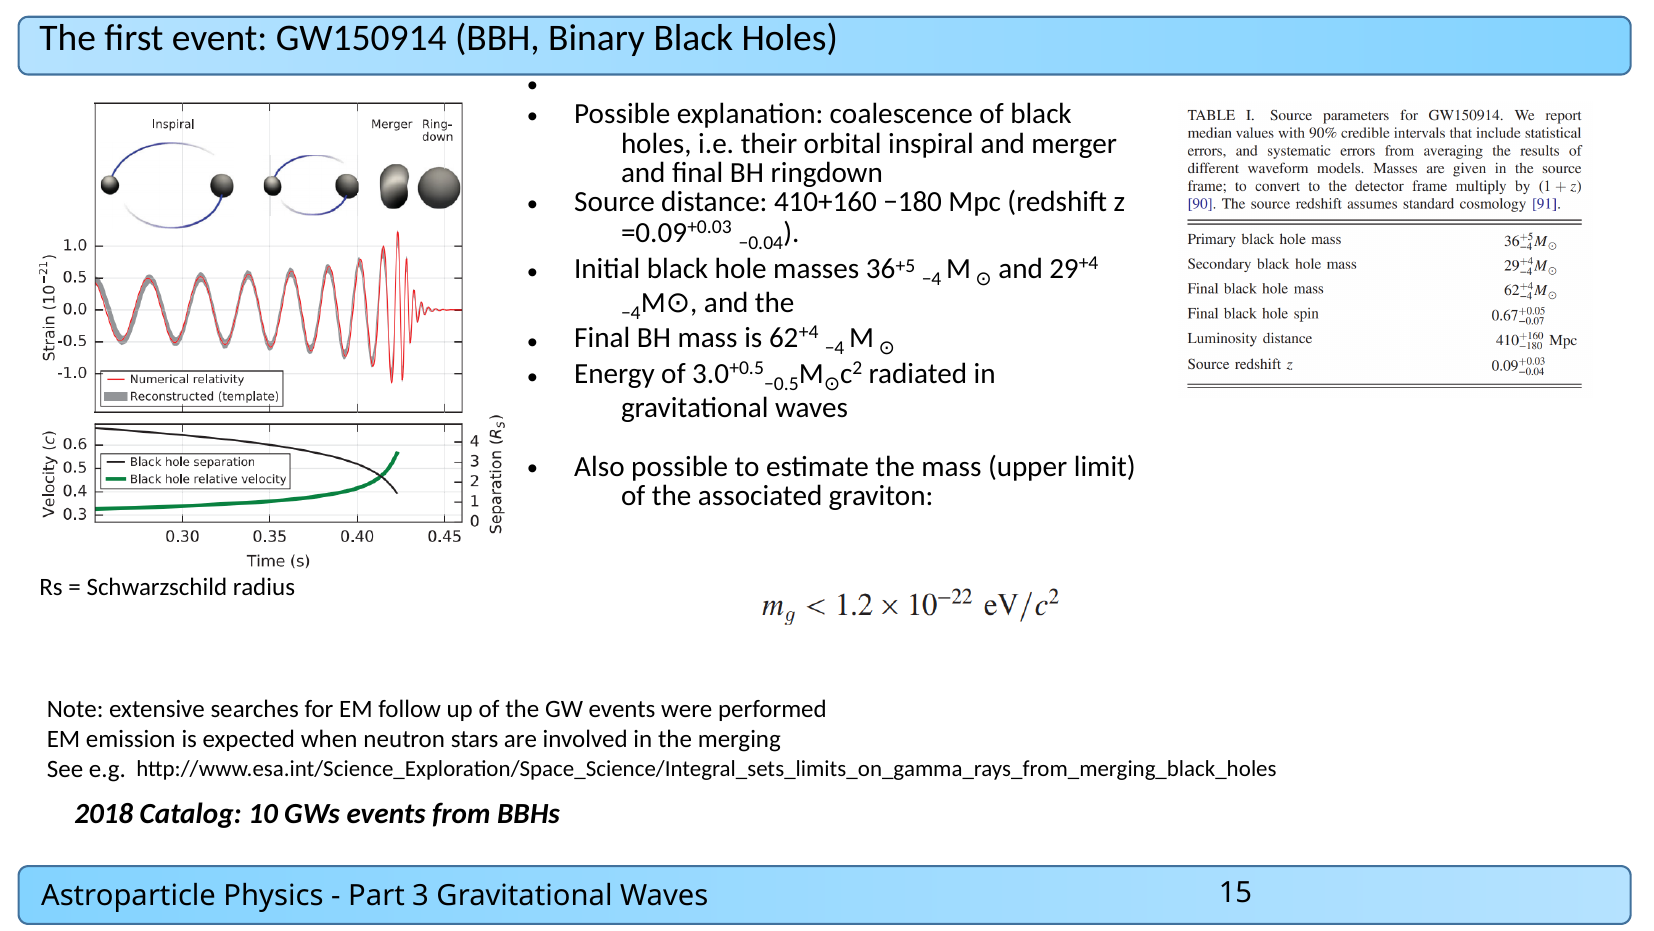

The first event: GW150914 (BBH, Binary Black Holes)
Possible explanation: coalescence of black holes, i.e. their orbital inspiral and merger and final BH ringdown
Source distance: 410+160 −180 Mpc (redshift z =0.09+0.03 −0.04).
Initial black hole masses 36+5 −4 M ⊙ and 29+4 −4M⊙, and the
Final BH mass is 62+4 −4 M ⊙
Energy of 3.0+0.5−0.5M⊙c2 radiated in gravitational waves
Also possible to estimate the mass (upper limit) of the associated graviton:
Rs = Schwarzschild radius
Note: extensive searches for EM follow up of the GW events were performed
EM emission is expected when neutron stars are involved in the merging
See e.g.
http://www.esa.int/Science_Exploration/Space_Science/Integral_sets_limits_on_gamma_rays_from_merging_black_holes
 2018 Catalog: 10 GWs events from BBHs
Astroparticle Physics - Part 3 Gravitational Waves